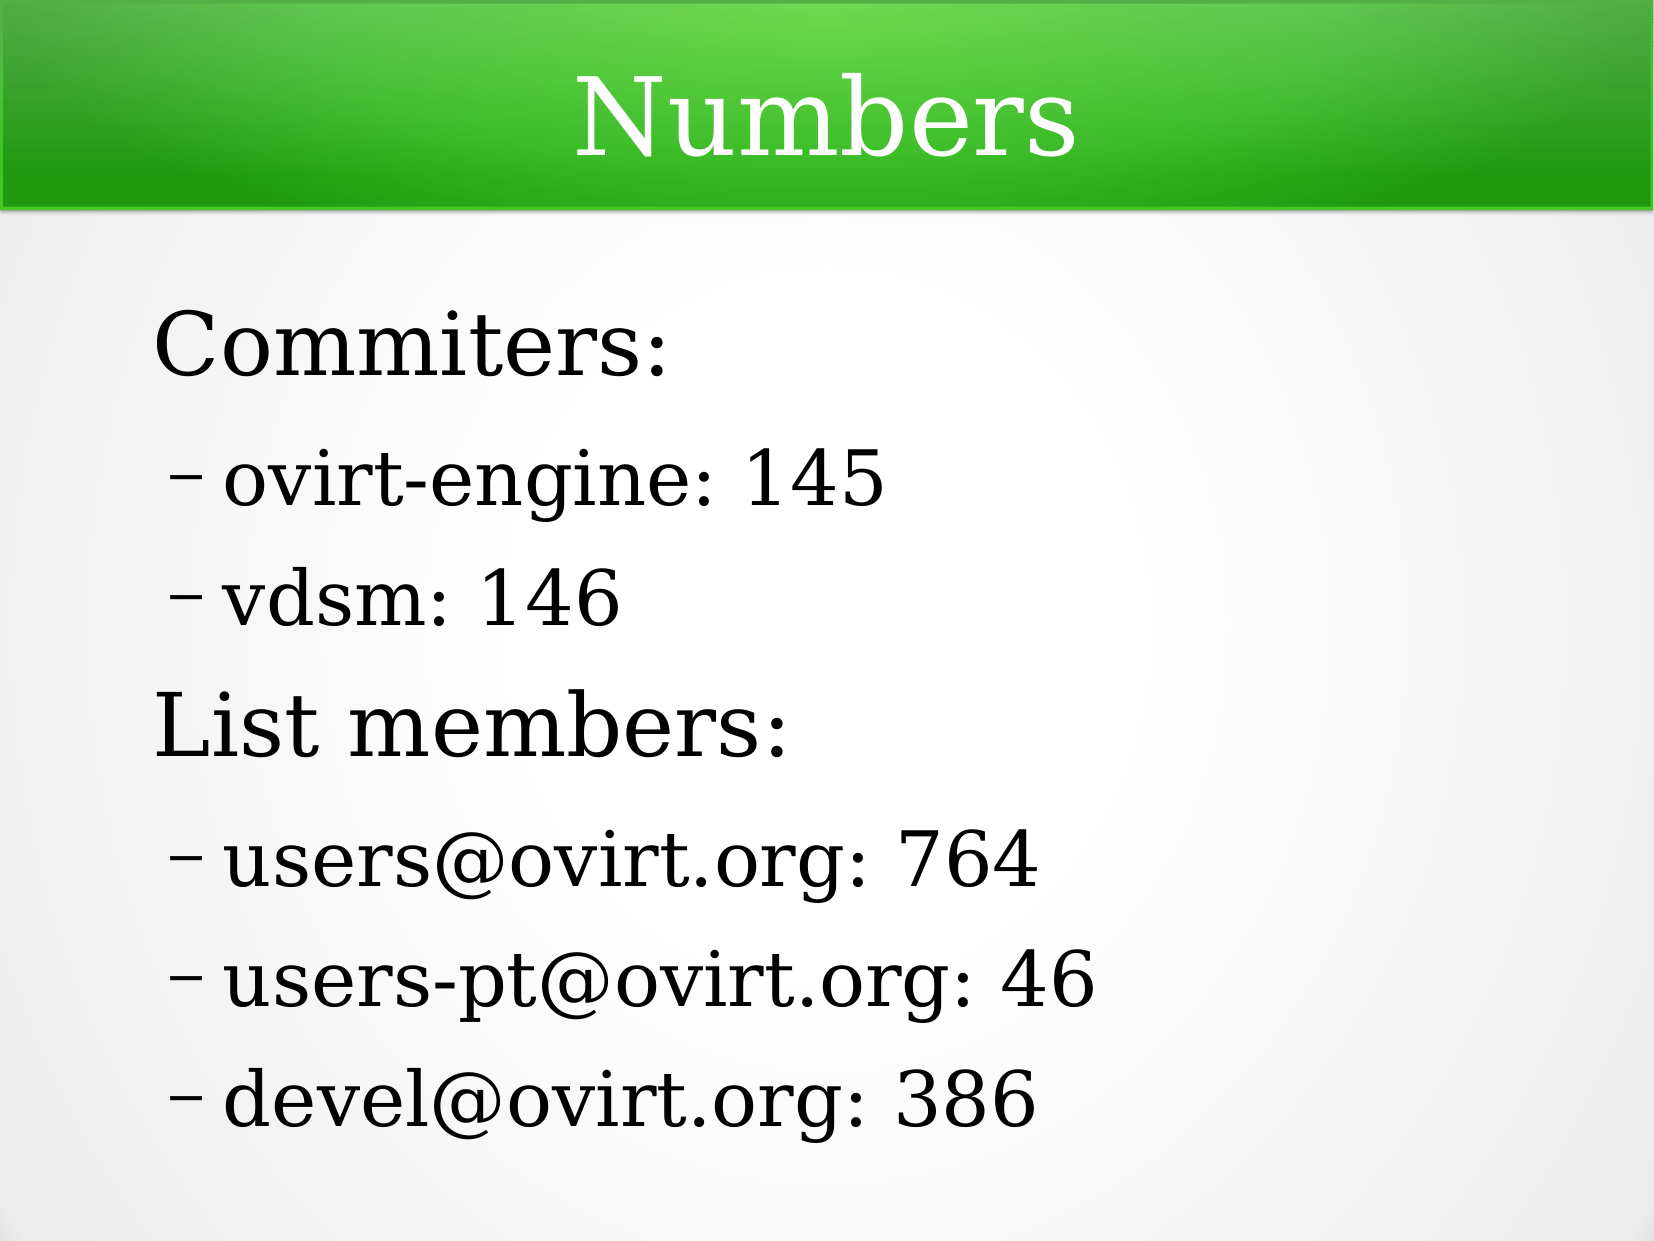

# Numbers
Commiters:
ovirt-engine: 145
vdsm: 146
List members:
users@ovirt.org: 764
users-pt@ovirt.org: 46
devel@ovirt.org: 386